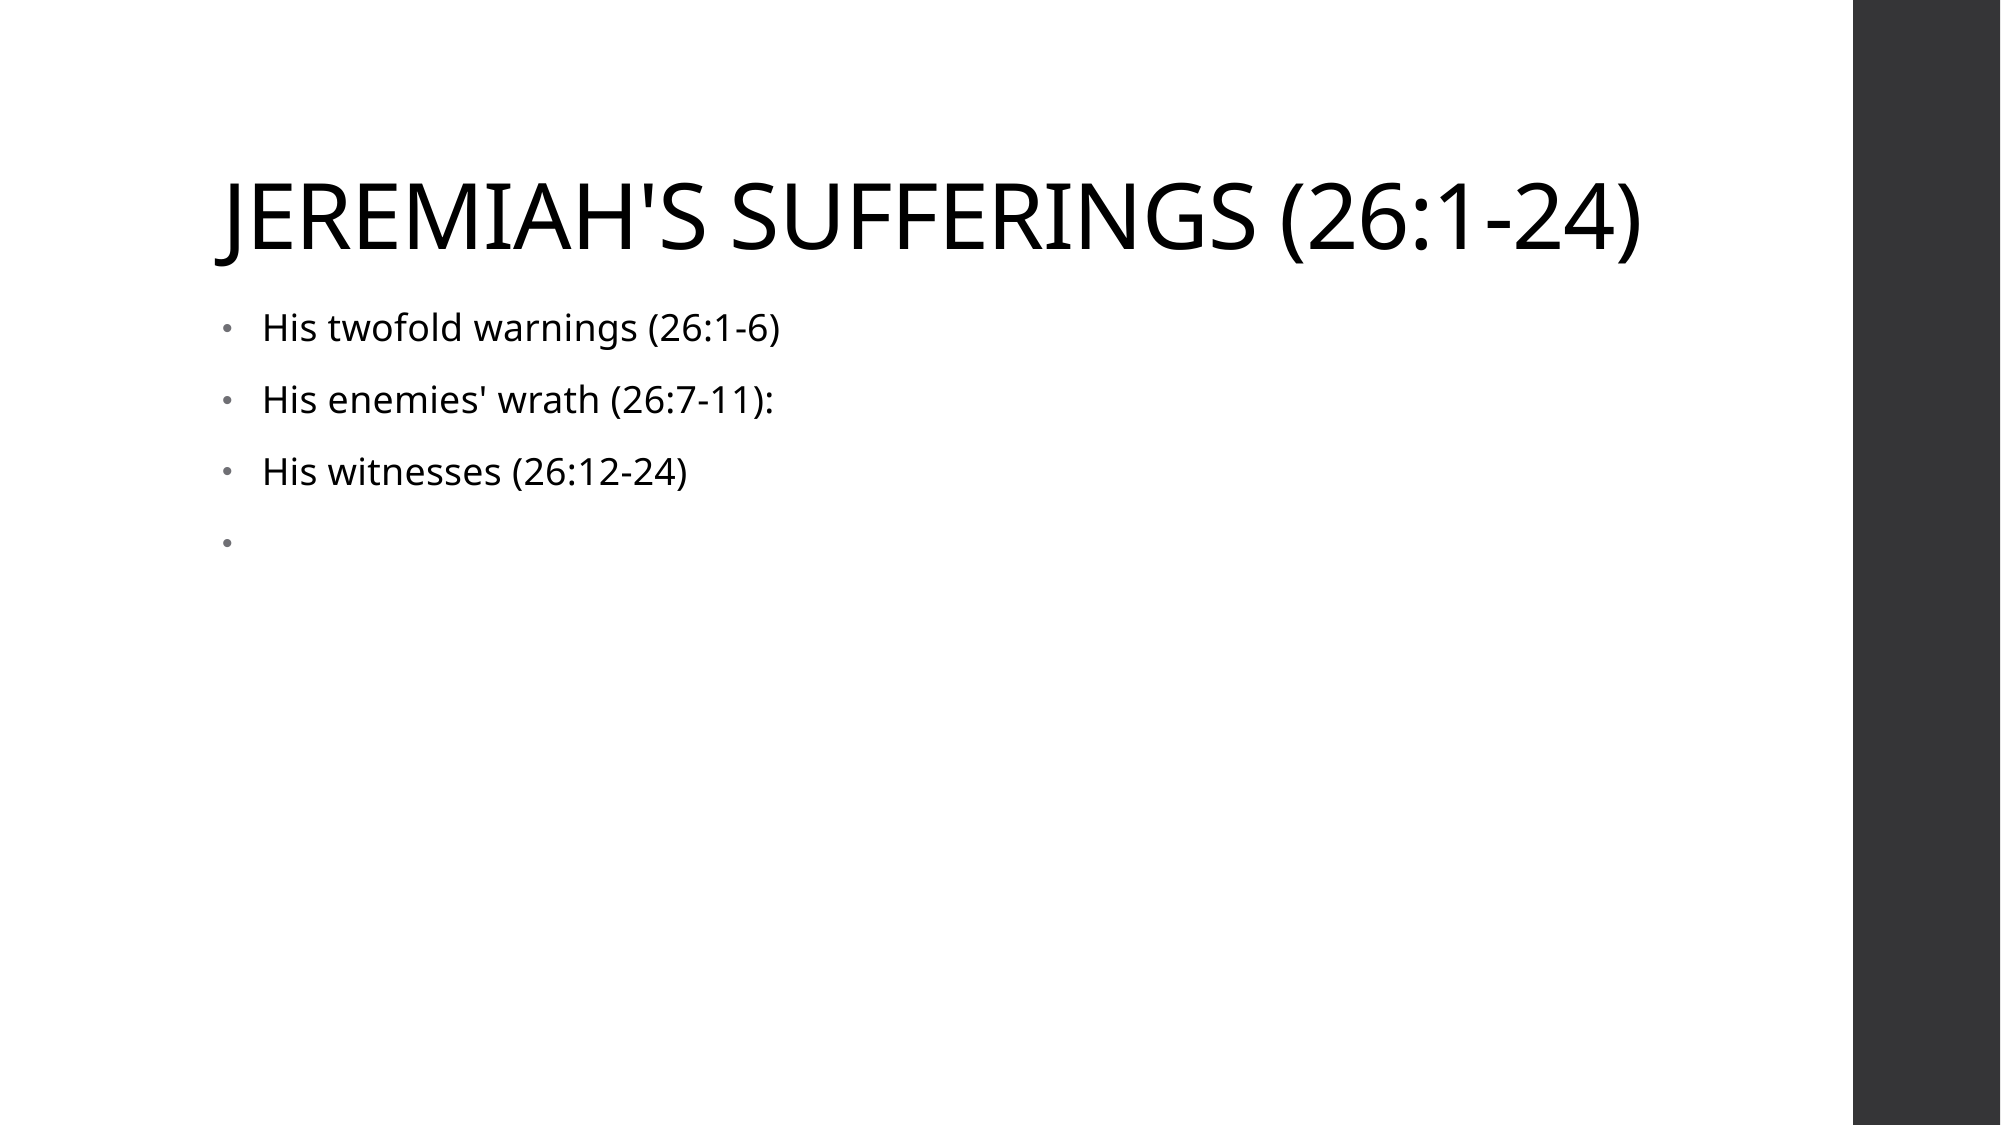

# JEREMIAH'S SUFFERINGS (26:1-24)
 His twofold warnings (26:1-6)
 His enemies' wrath (26:7-11):
 His witnesses (26:12-24)